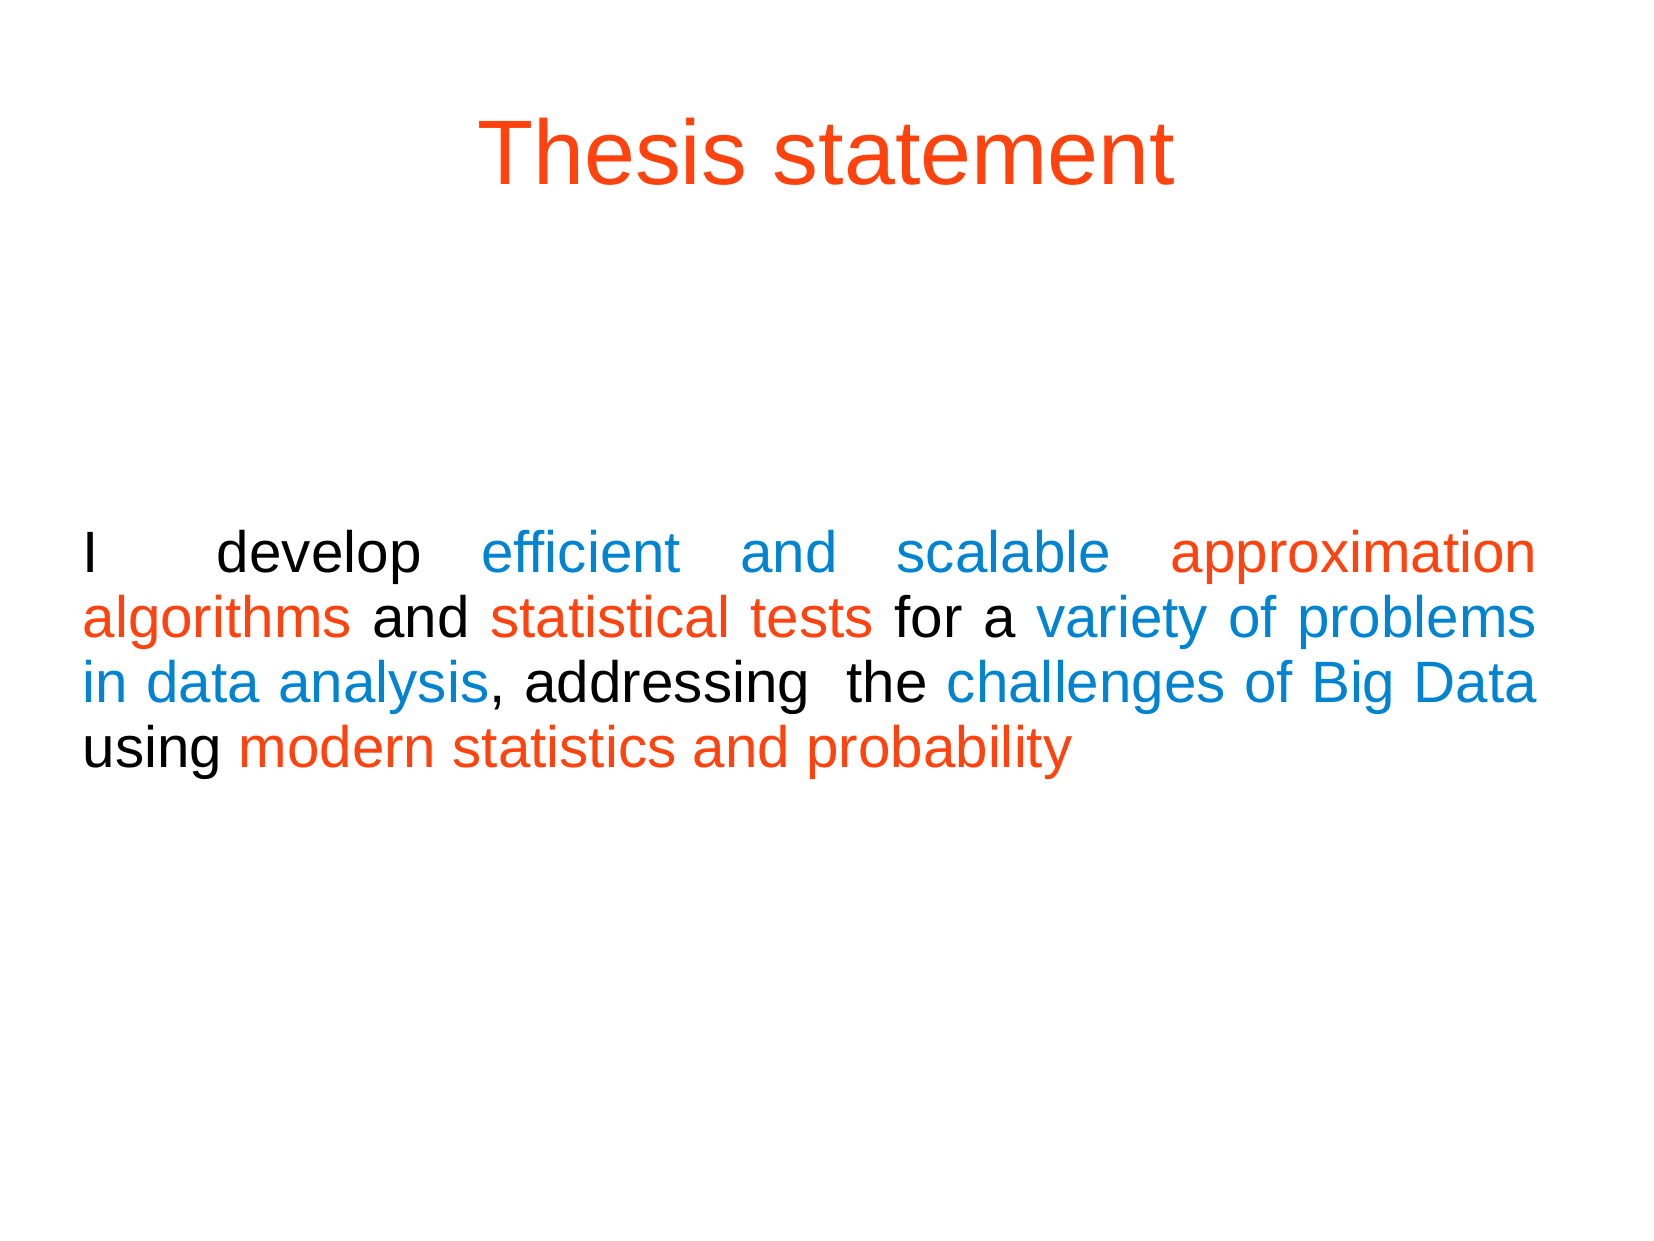

# Thesis statement
I develop efficient and scalable approximation algorithms and statistical tests for a variety of problems in data analysis, addressing the challenges of Big Data using modern statistics and probability